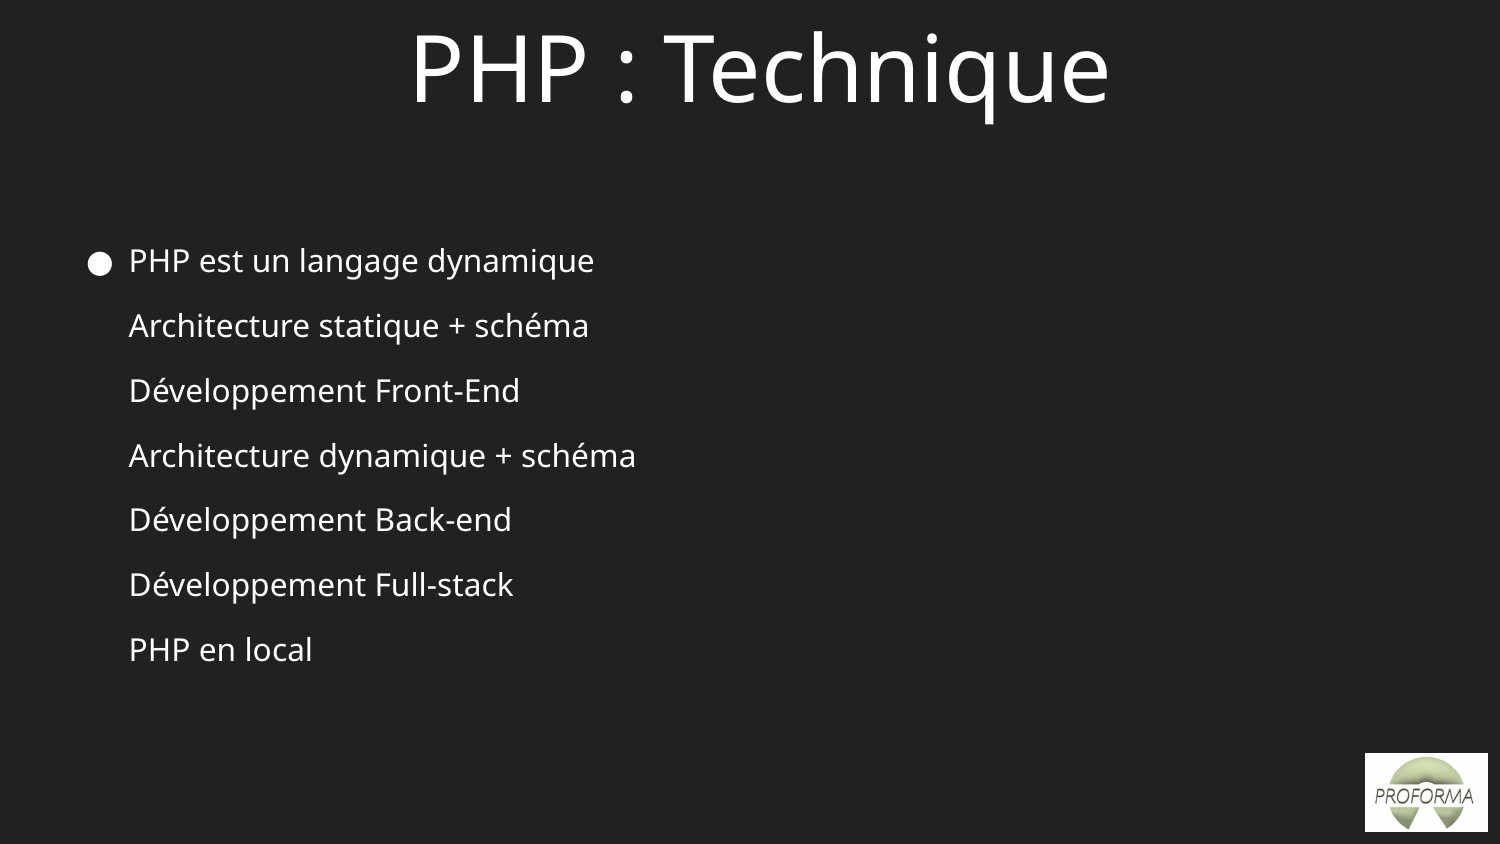

# PHP : Technique
PHP est un langage dynamique
Architecture statique + schéma
Développement Front-End
Architecture dynamique + schéma
Développement Back-end
Développement Full-stack
PHP en local